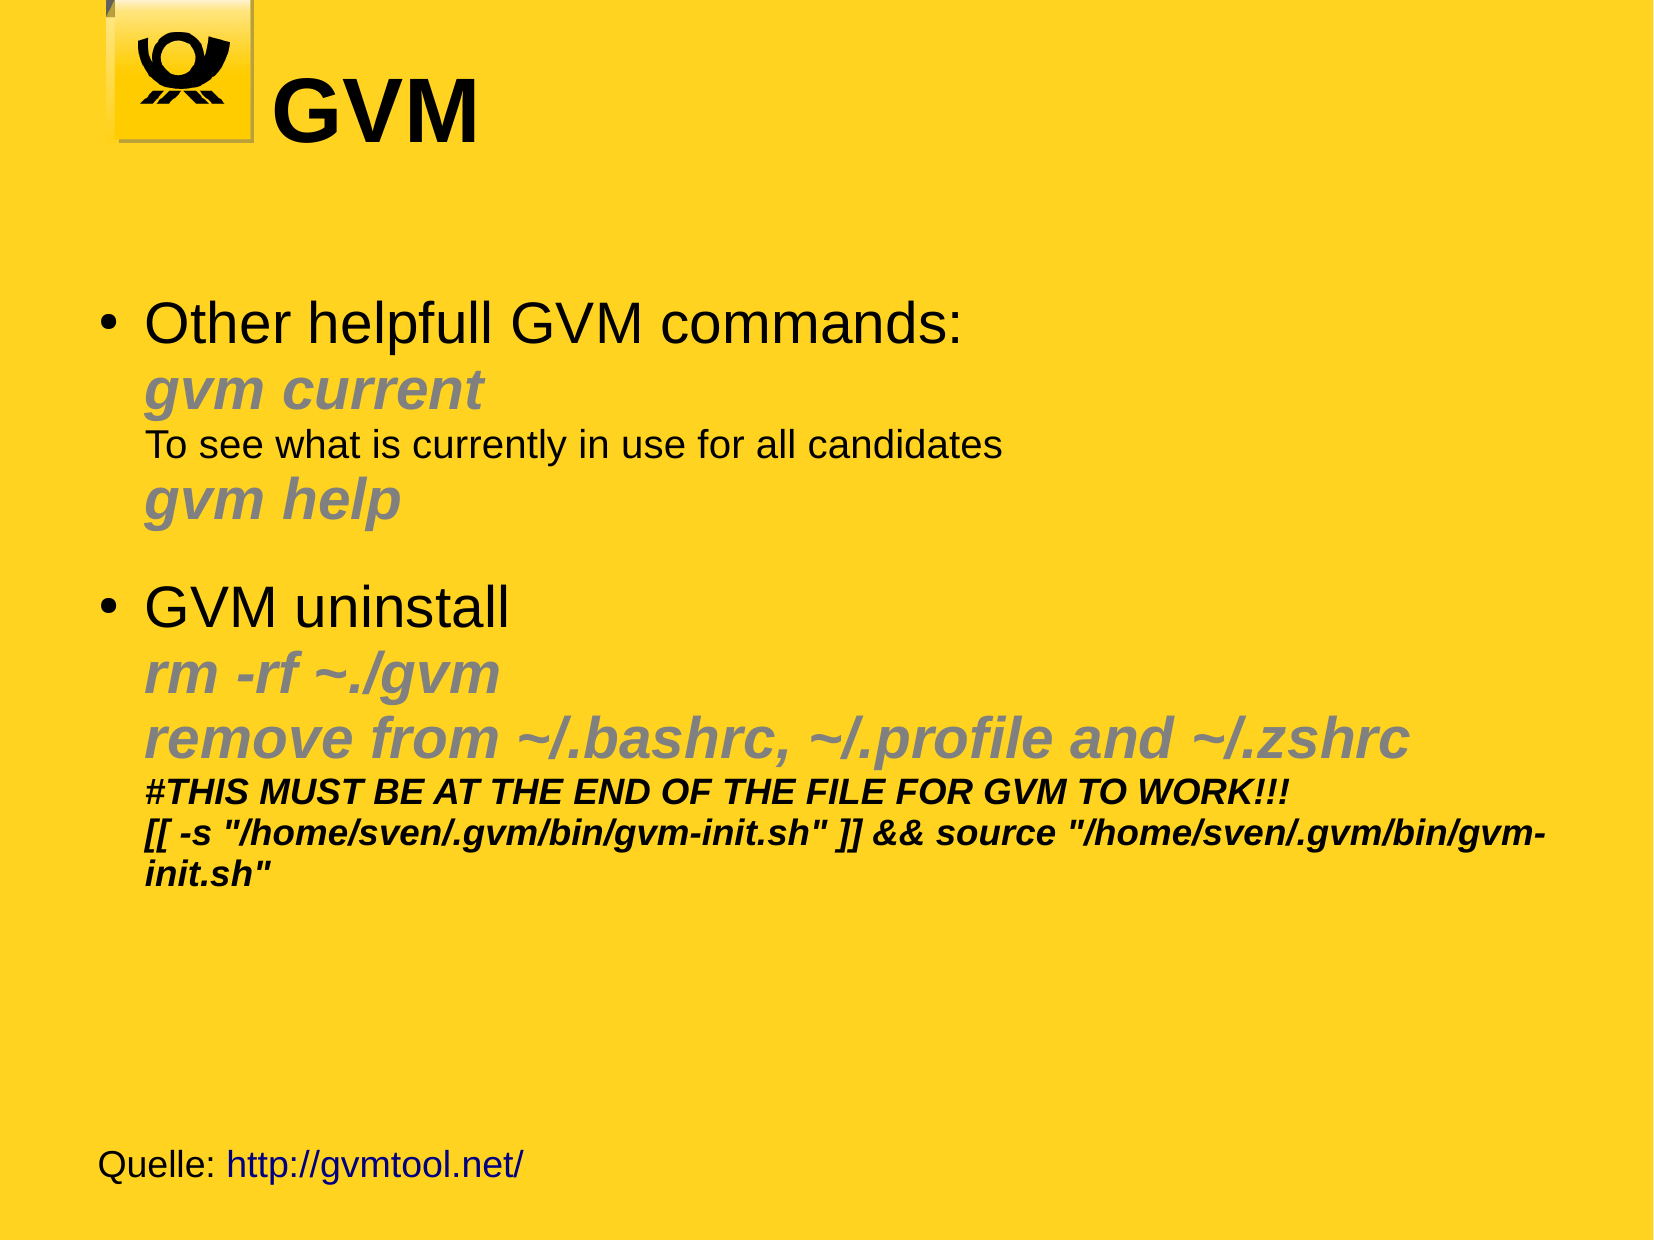

# GVM
Other helpfull GVM commands:
gvm current
To see what is currently in use for all candidates
gvm help
GVM uninstall
rm -rf ~./gvm
remove from ~/.bashrc, ~/.profile and ~/.zshrc
#THIS MUST BE AT THE END OF THE FILE FOR GVM TO WORK!!!
[[ -s "/home/sven/.gvm/bin/gvm-init.sh" ]] && source "/home/sven/.gvm/bin/gvm-init.sh"
Quelle: http://gvmtool.net/